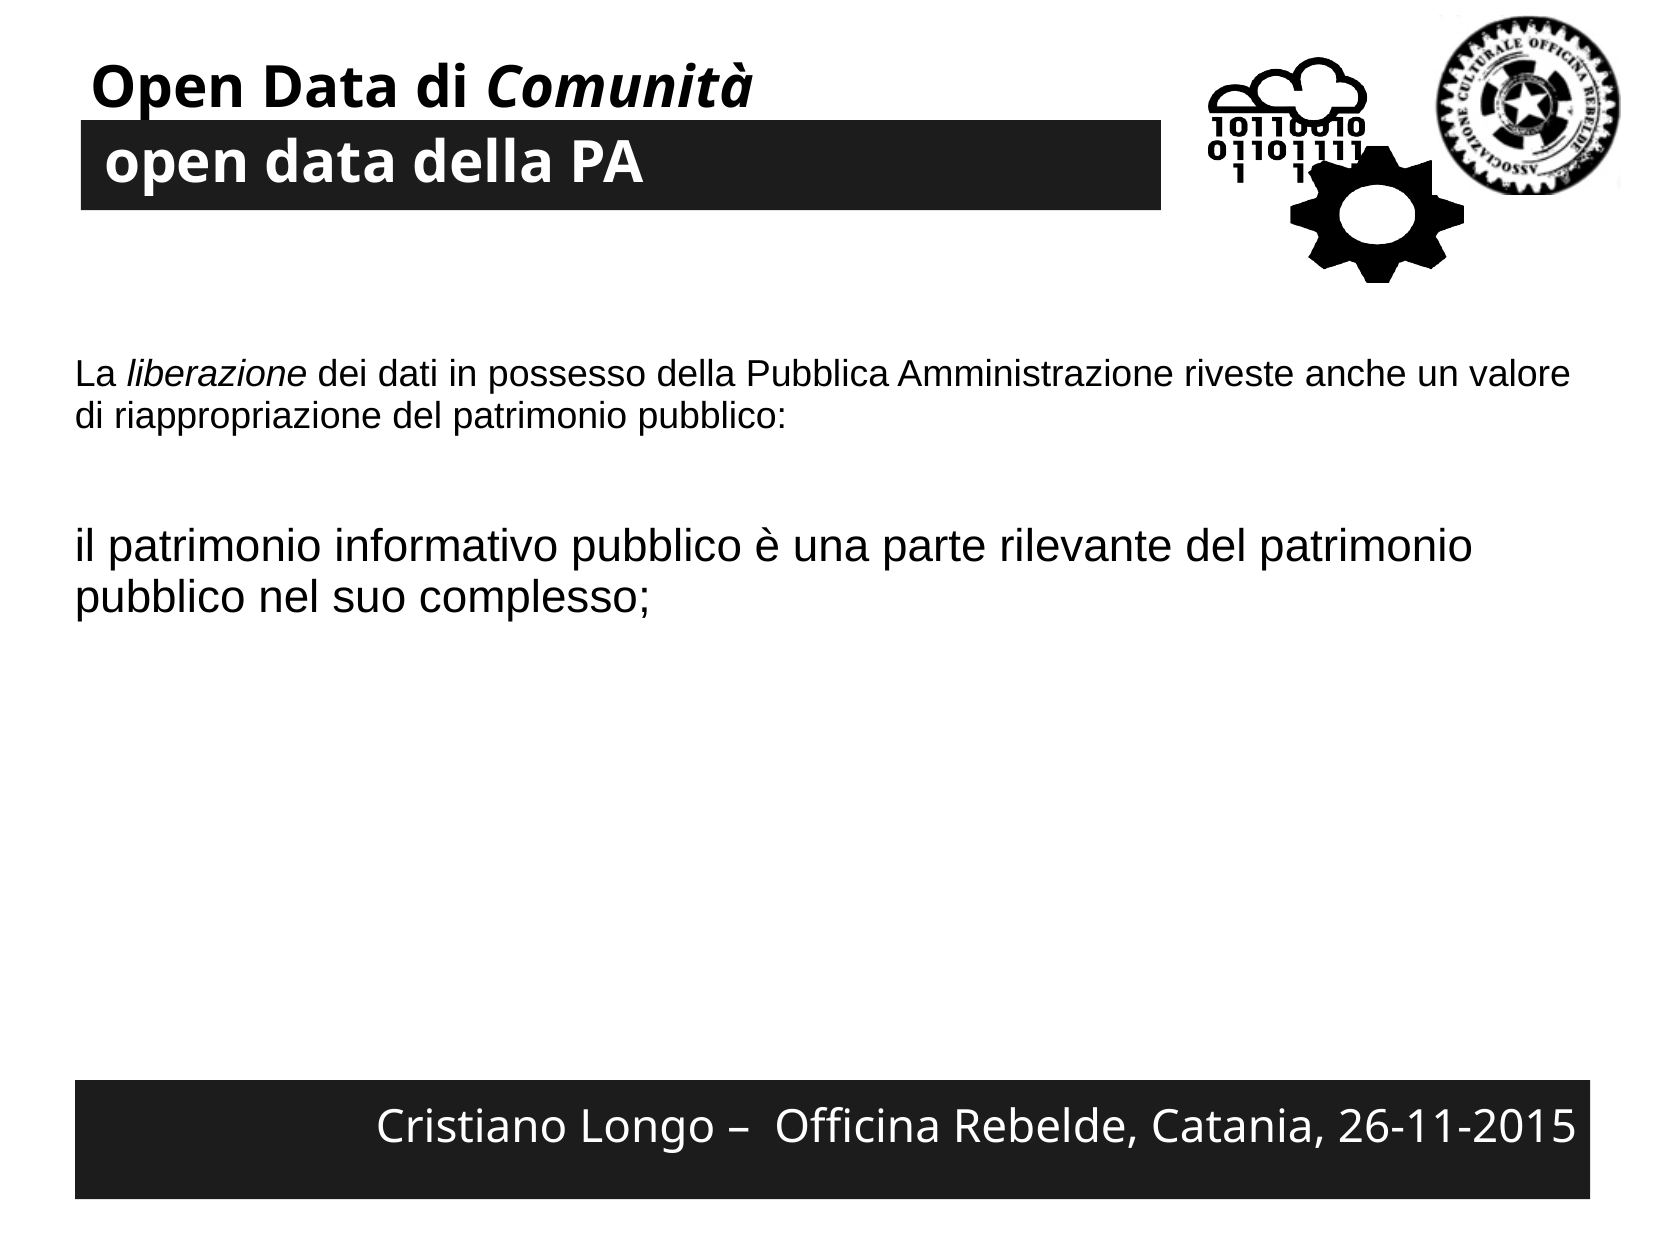

# Open Data di Comunità
 open data della PA
La liberazione dei dati in possesso della Pubblica Amministrazione riveste anche un valore di riappropriazione del patrimonio pubblico:
il patrimonio informativo pubblico è una parte rilevante del patrimonio pubblico nel suo complesso;
 Cristiano Longo – Officina Rebelde, Catania, 26-11-2015